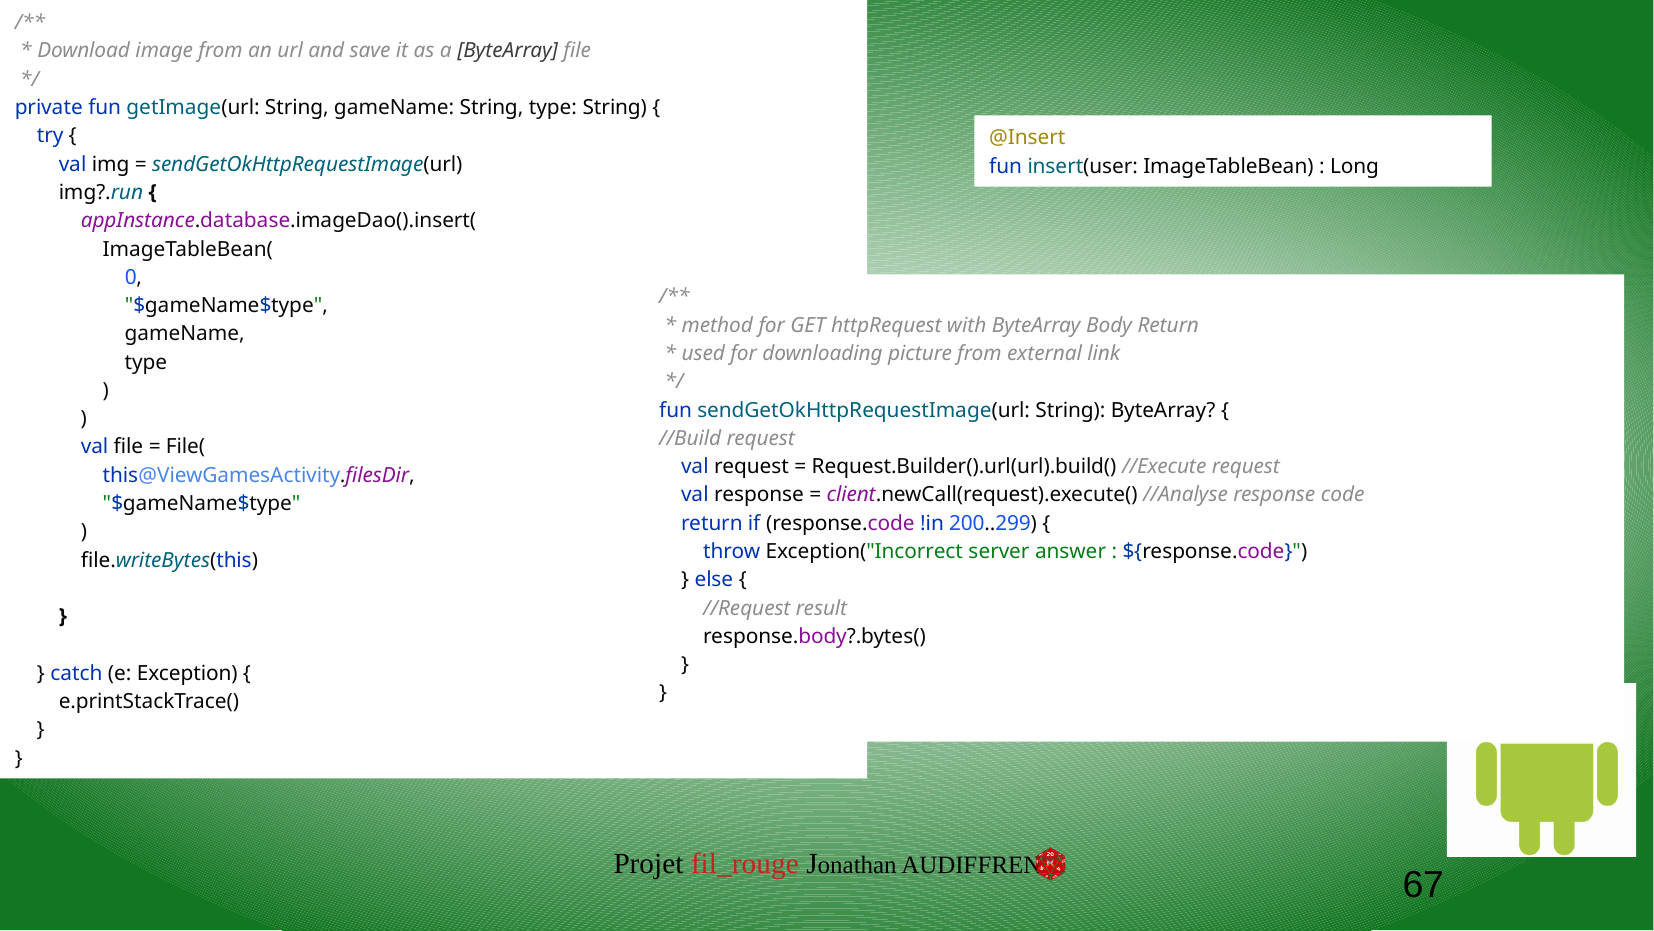

/**
 * Download image from an url and save it as a [ByteArray] file
 */
private fun getImage(url: String, gameName: String, type: String) {
 try {
 val img = sendGetOkHttpRequestImage(url)
 img?.run {
 appInstance.database.imageDao().insert(
 ImageTableBean(
 0,
 "$gameName$type",
 gameName,
 type
 )
 )
 val file = File(
 this@ViewGamesActivity.filesDir,
 "$gameName$type"
 )
 file.writeBytes(this)
 }
 } catch (e: Exception) {
 e.printStackTrace()
 }
}
@Insert
fun insert(user: ImageTableBean) : Long
/**
 * method for GET httpRequest with ByteArray Body Return
 * used for downloading picture from external link
 */
fun sendGetOkHttpRequestImage(url: String): ByteArray? {
//Build request
 val request = Request.Builder().url(url).build() //Execute request
 val response = client.newCall(request).execute() //Analyse response code
 return if (response.code !in 200..299) {
 throw Exception("Incorrect server answer : ${response.code}")
 } else {
 //Request result
 response.body?.bytes()
 }
}